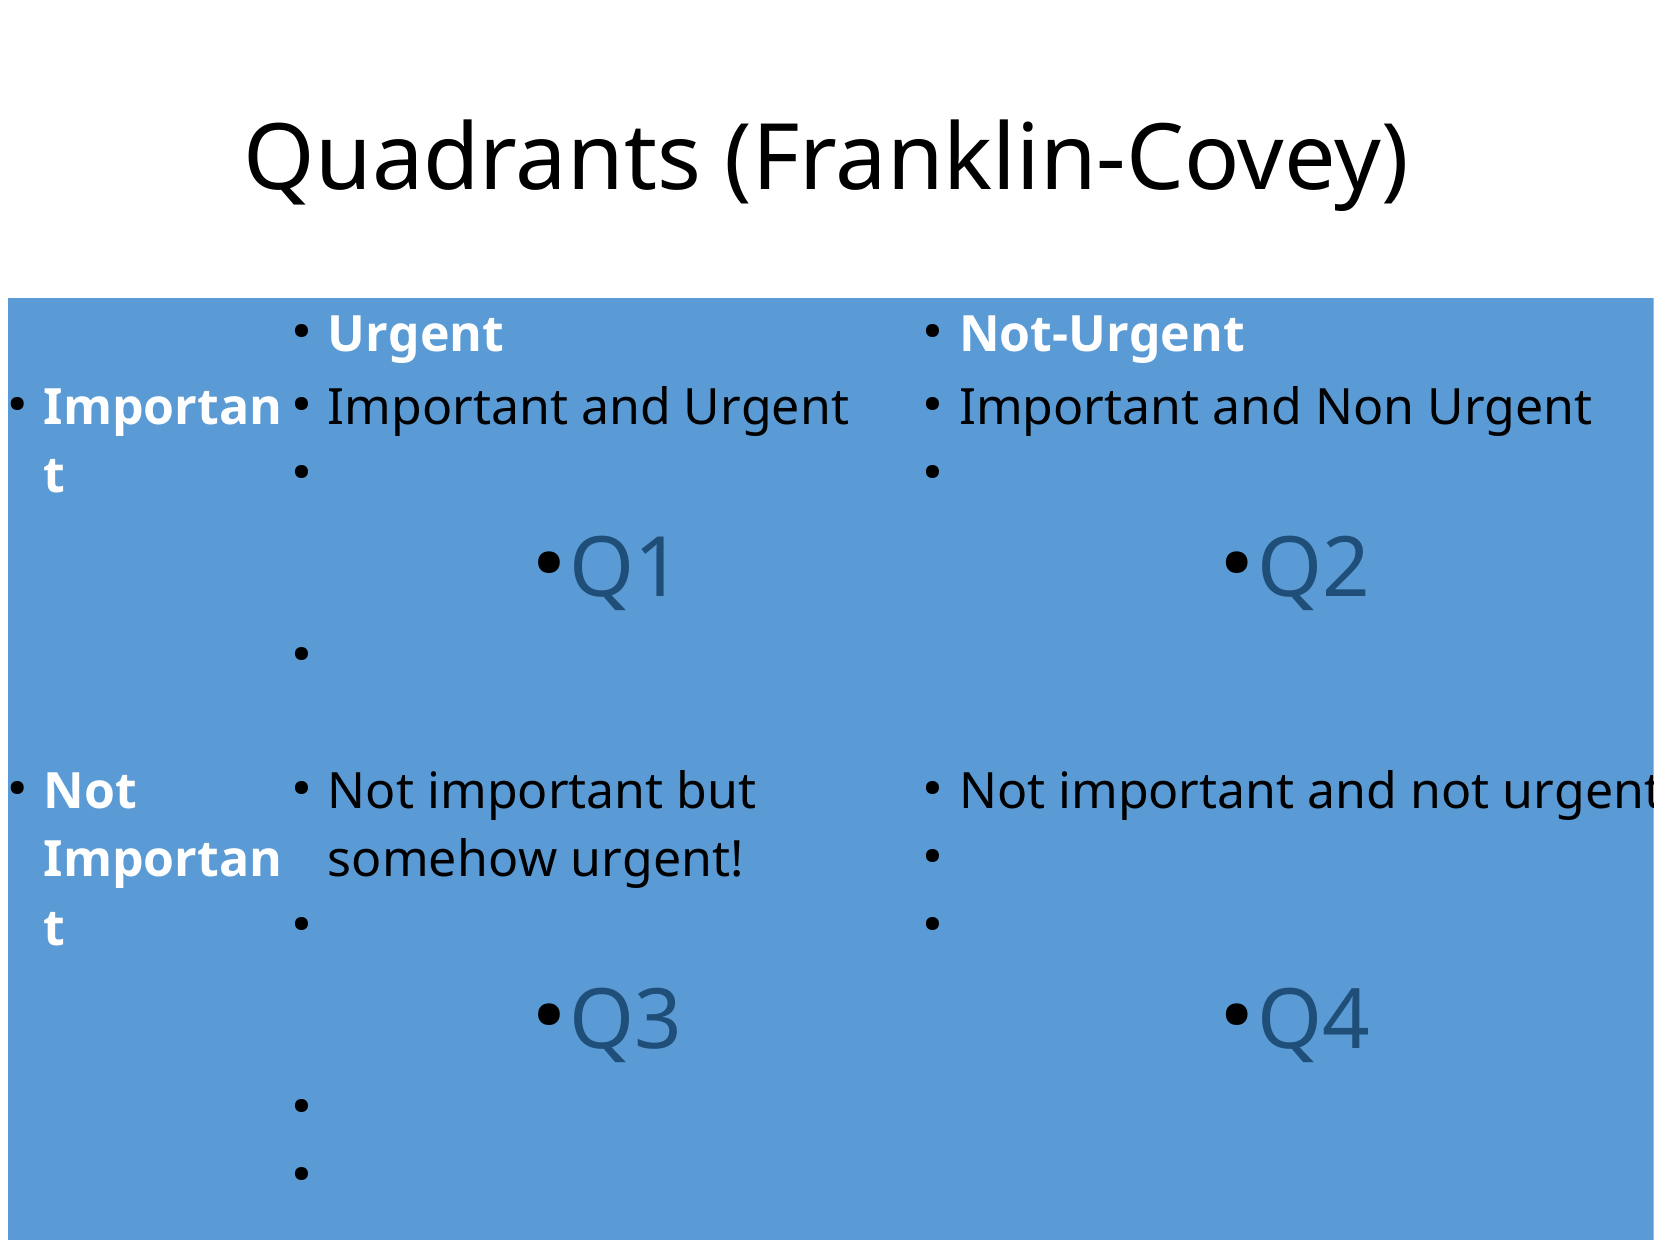

# Quadrants (Franklin-Covey)
| | Urgent | Not-Urgent |
| --- | --- | --- |
| Important | Important and Urgent Q1 | Important and Non Urgent Q2 |
| Not Important | Not important but somehow urgent! Q3 | Not important and not urgent Q4 |